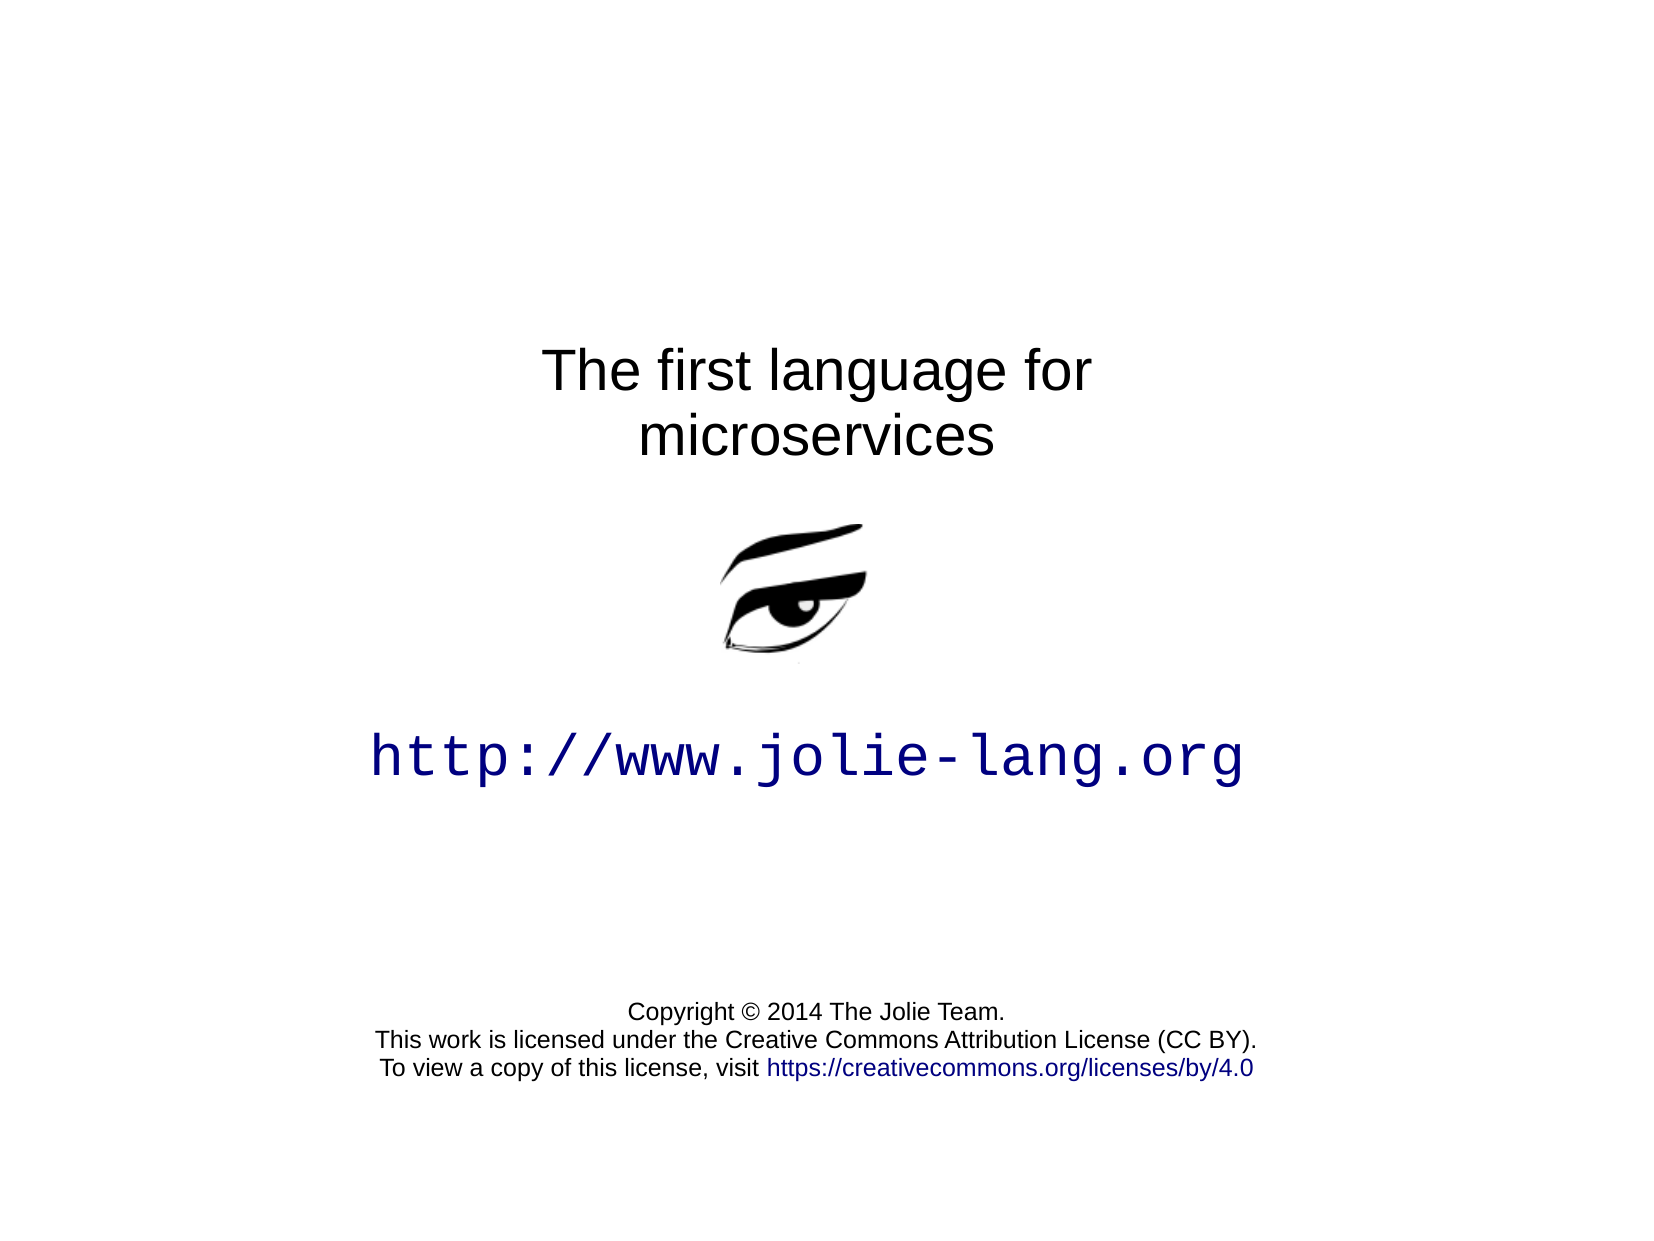

The first language for microservices
http://www.jolie-lang.org
Copyright © 2014 The Jolie Team.
This work is licensed under the Creative Commons Attribution License (CC BY).
To view a copy of this license, visit https://creativecommons.org/licenses/by/4.0